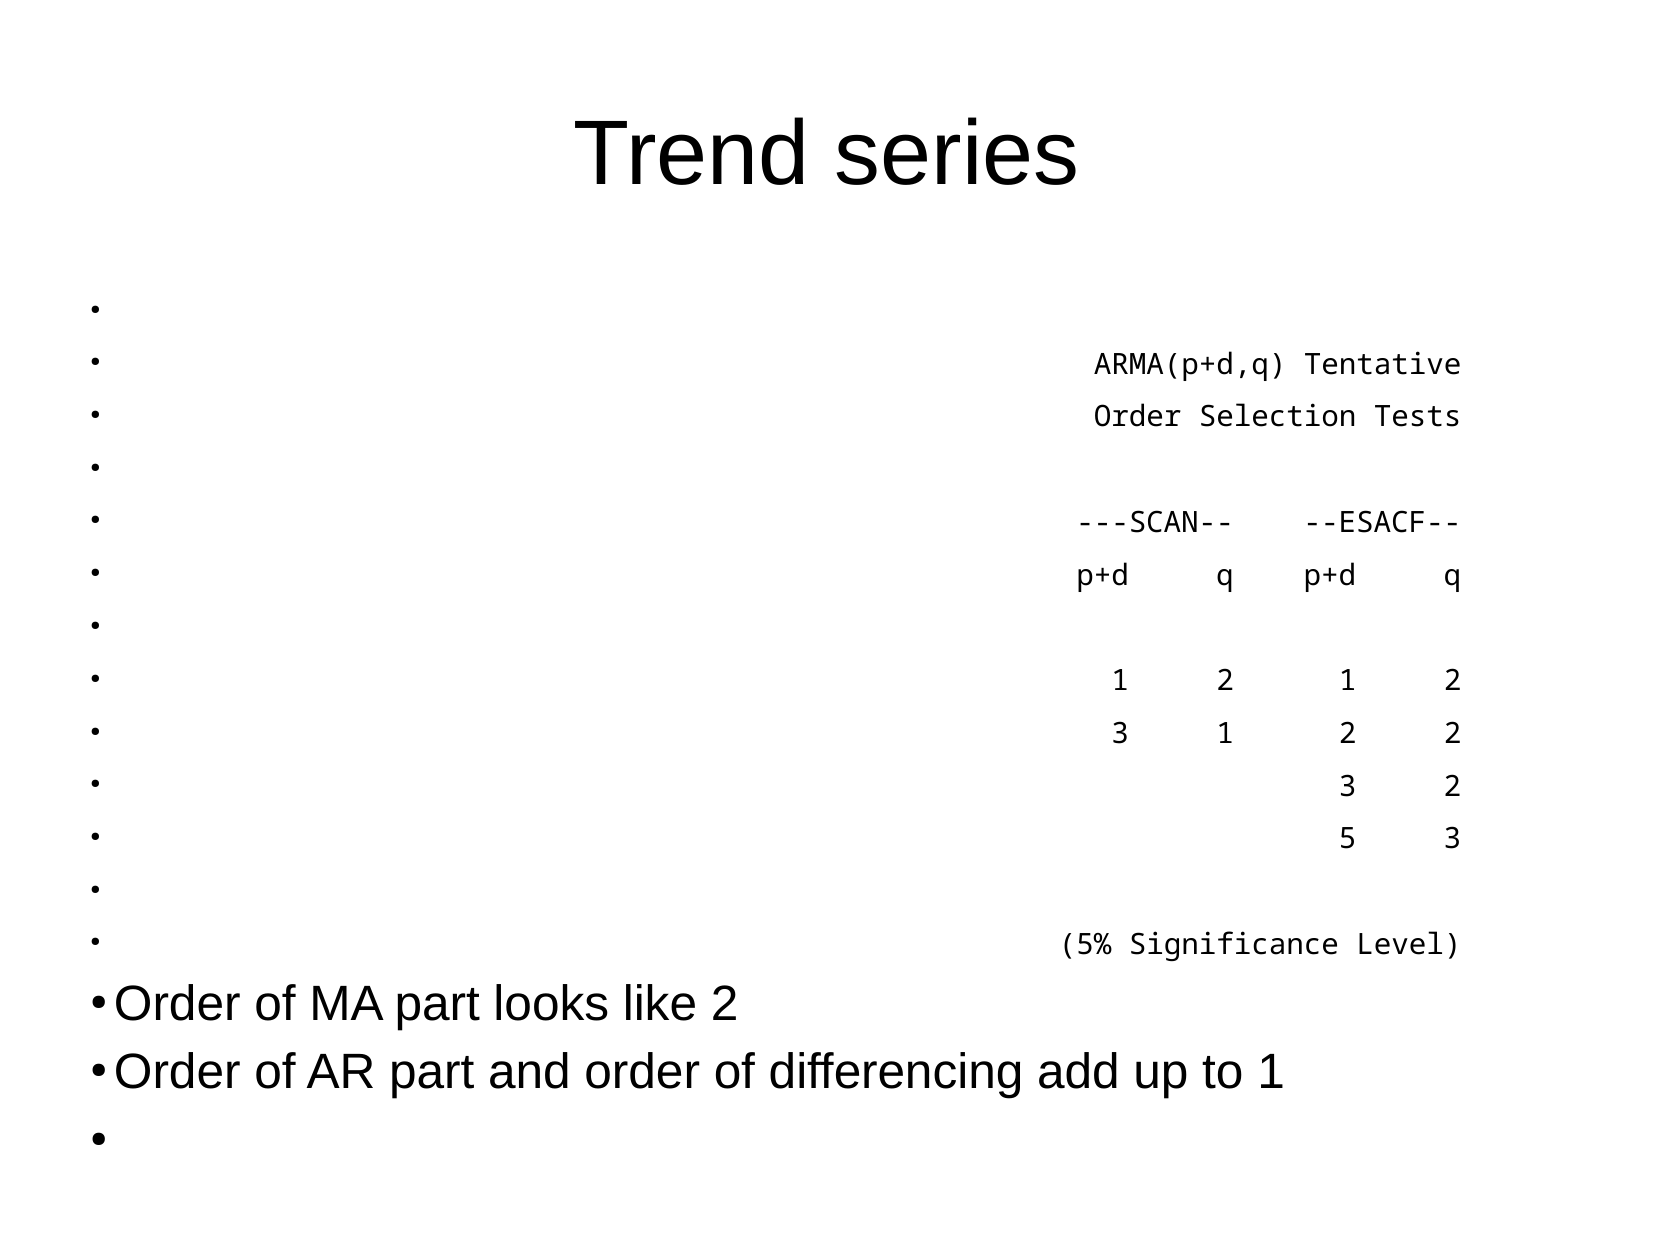

# Trend series
 ARMA(p+d,q) Tentative
 Order Selection Tests
 ---SCAN-- --ESACF--
 p+d q p+d q
 1 2 1 2
 3 1 2 2
 3 2
 5 3
 (5% Significance Level)
Order of MA part looks like 2
Order of AR part and order of differencing add up to 1